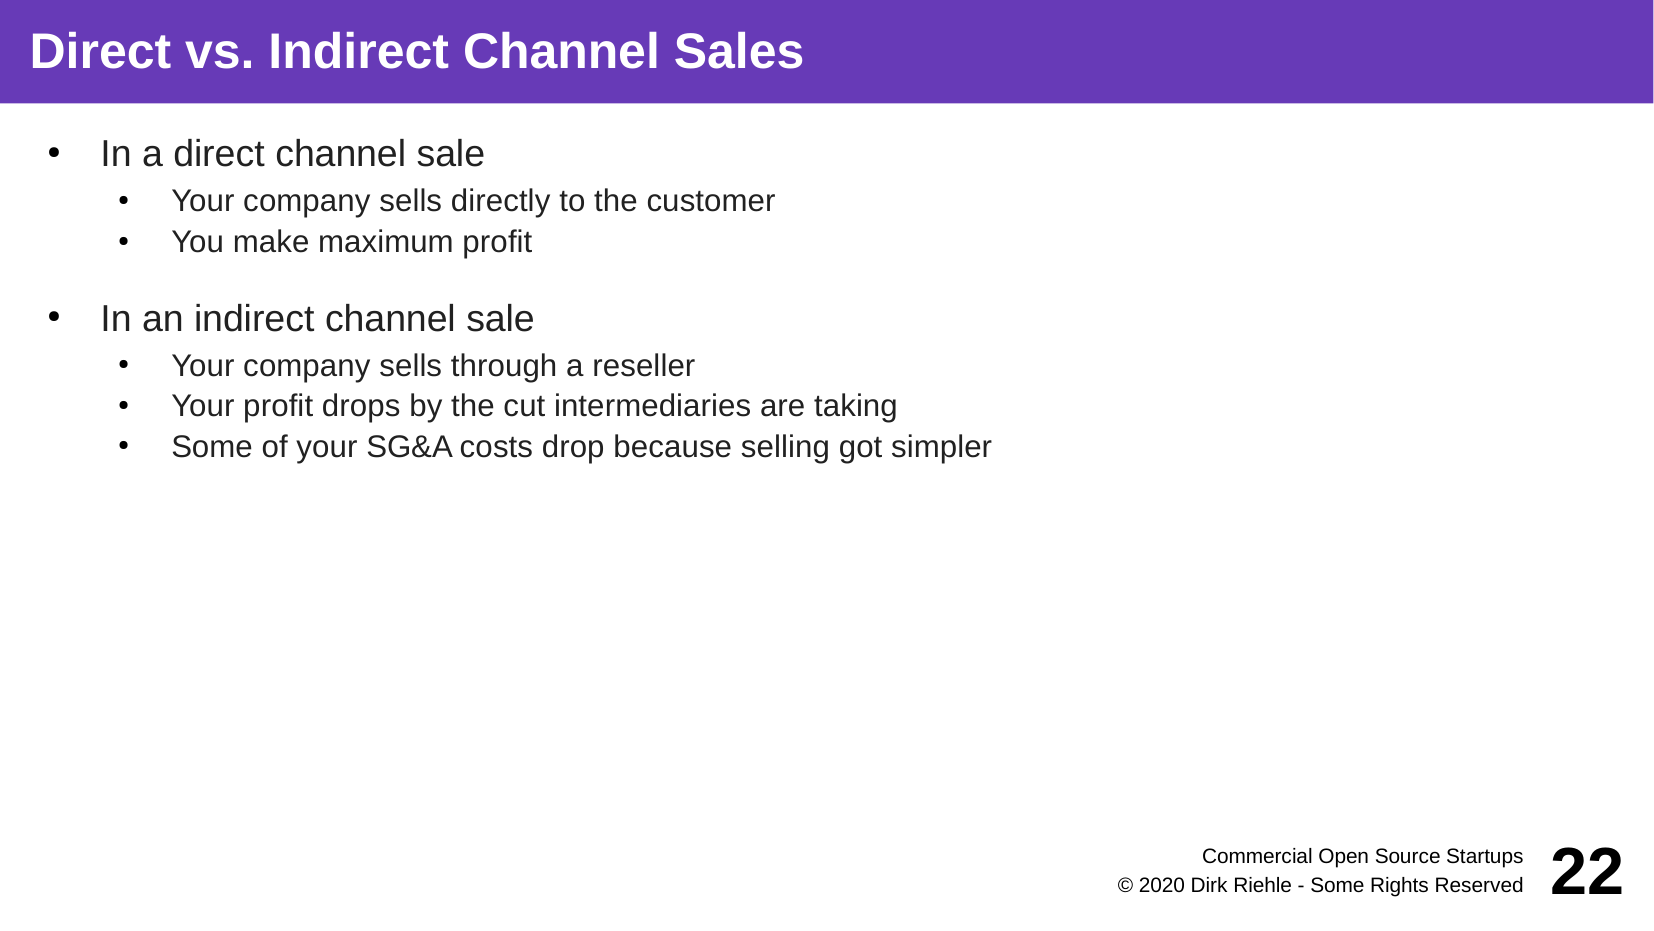

# Direct vs. Indirect Channel Sales
In a direct channel sale
Your company sells directly to the customer
You make maximum profit
In an indirect channel sale
Your company sells through a reseller
Your profit drops by the cut intermediaries are taking
Some of your SG&A costs drop because selling got simpler
Commercial Open Source Startups
22
© 2020 Dirk Riehle - Some Rights Reserved